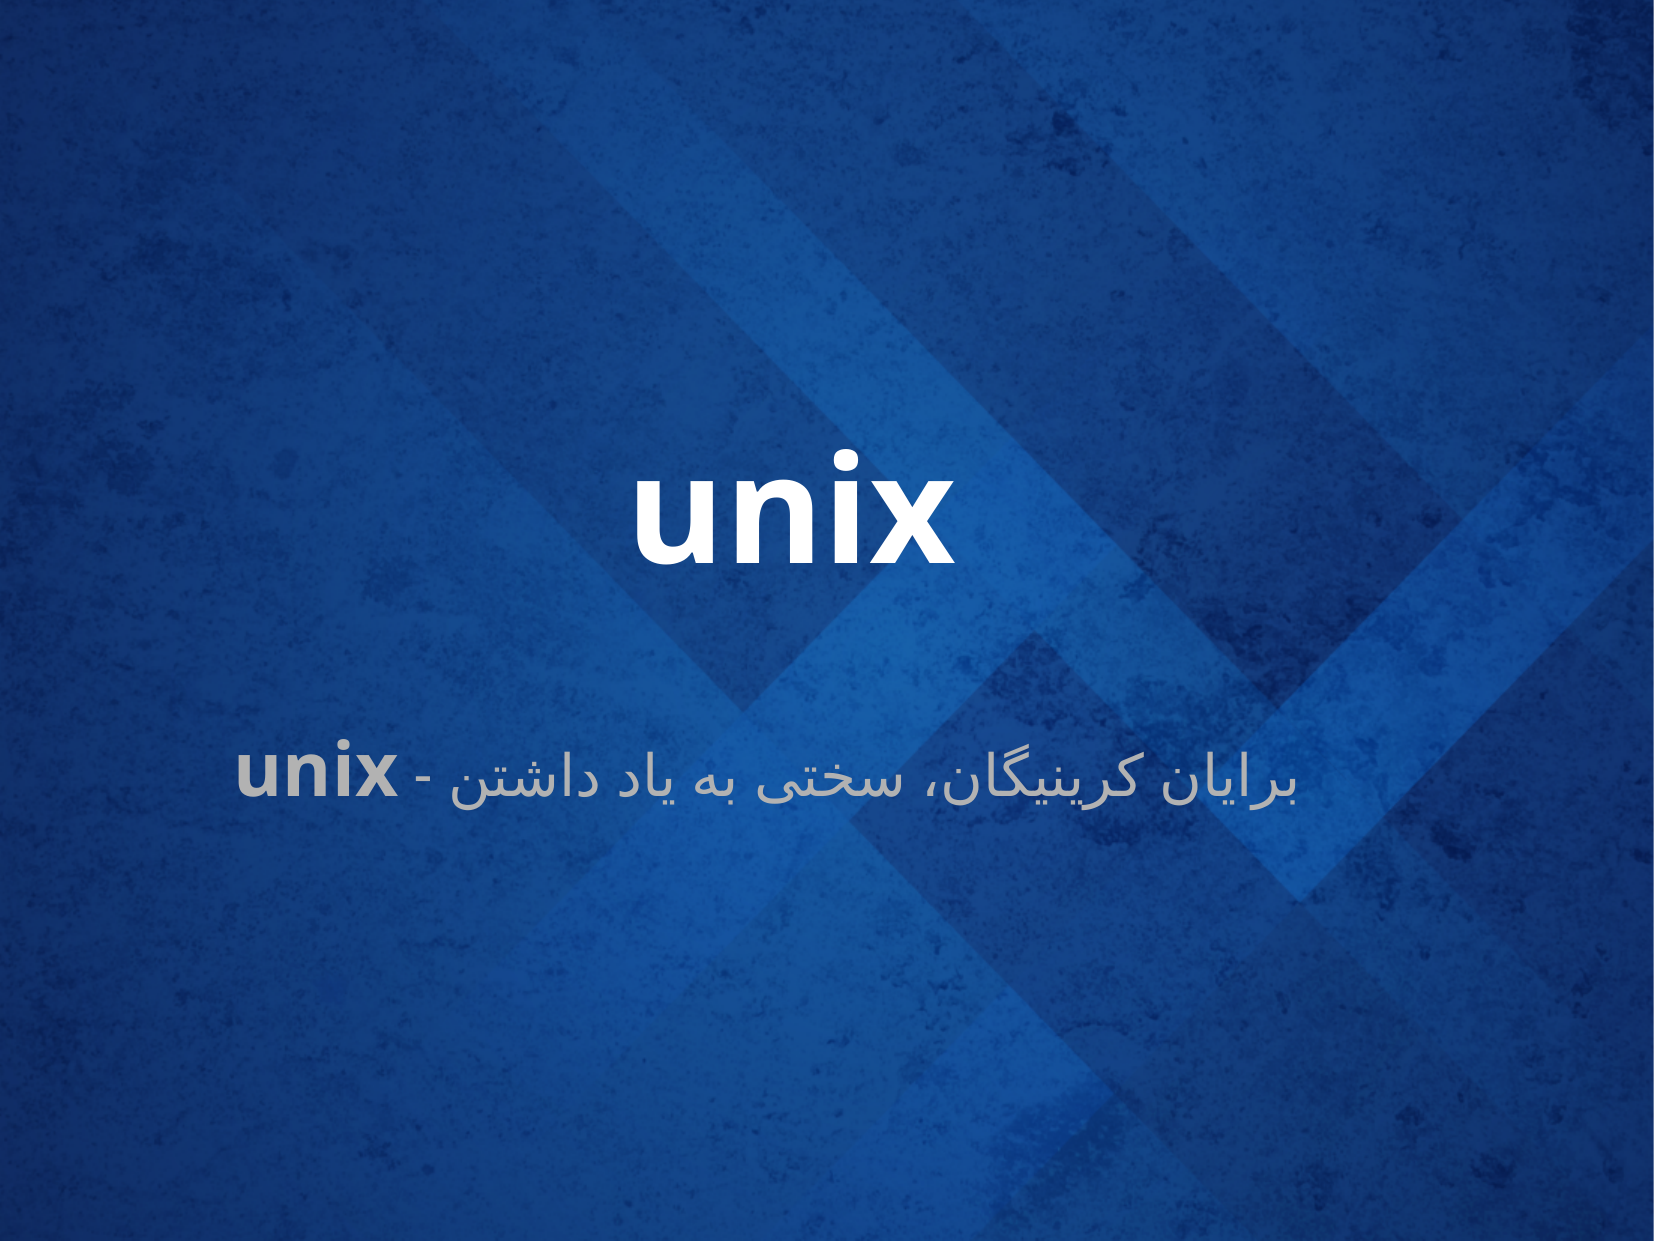

# unix
برایان کرینیگان، سختی به یاد داشتن - unix